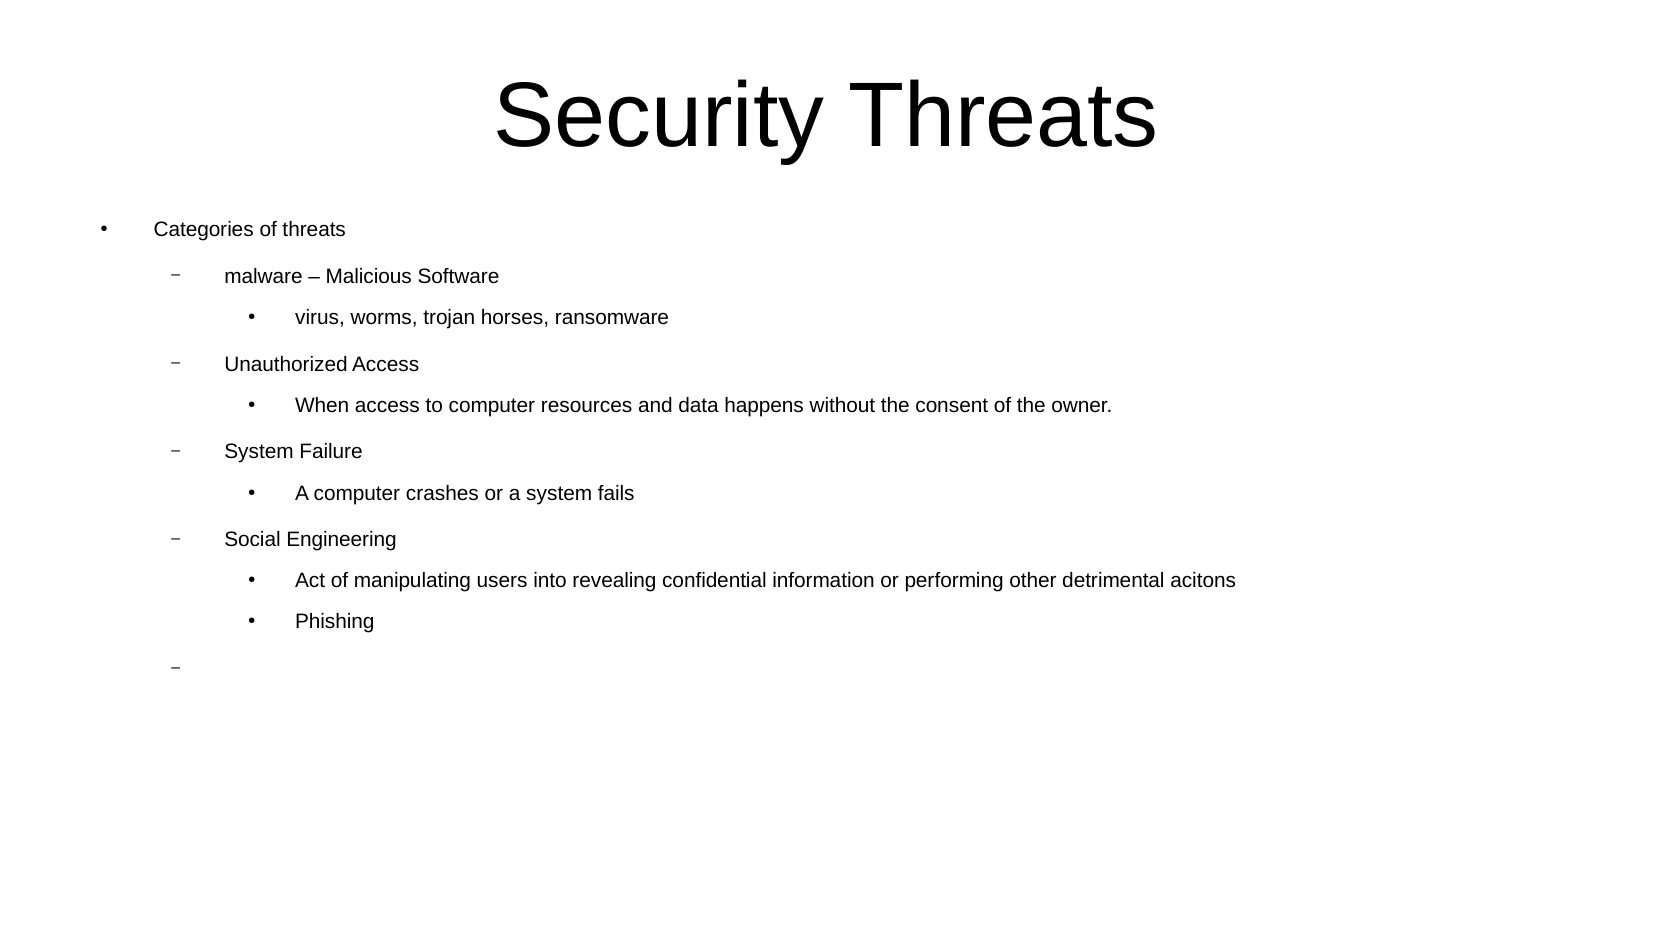

# Security Threats
Categories of threats
malware – Malicious Software
virus, worms, trojan horses, ransomware
Unauthorized Access
When access to computer resources and data happens without the consent of the owner.
System Failure
A computer crashes or a system fails
Social Engineering
Act of manipulating users into revealing confidential information or performing other detrimental acitons
Phishing